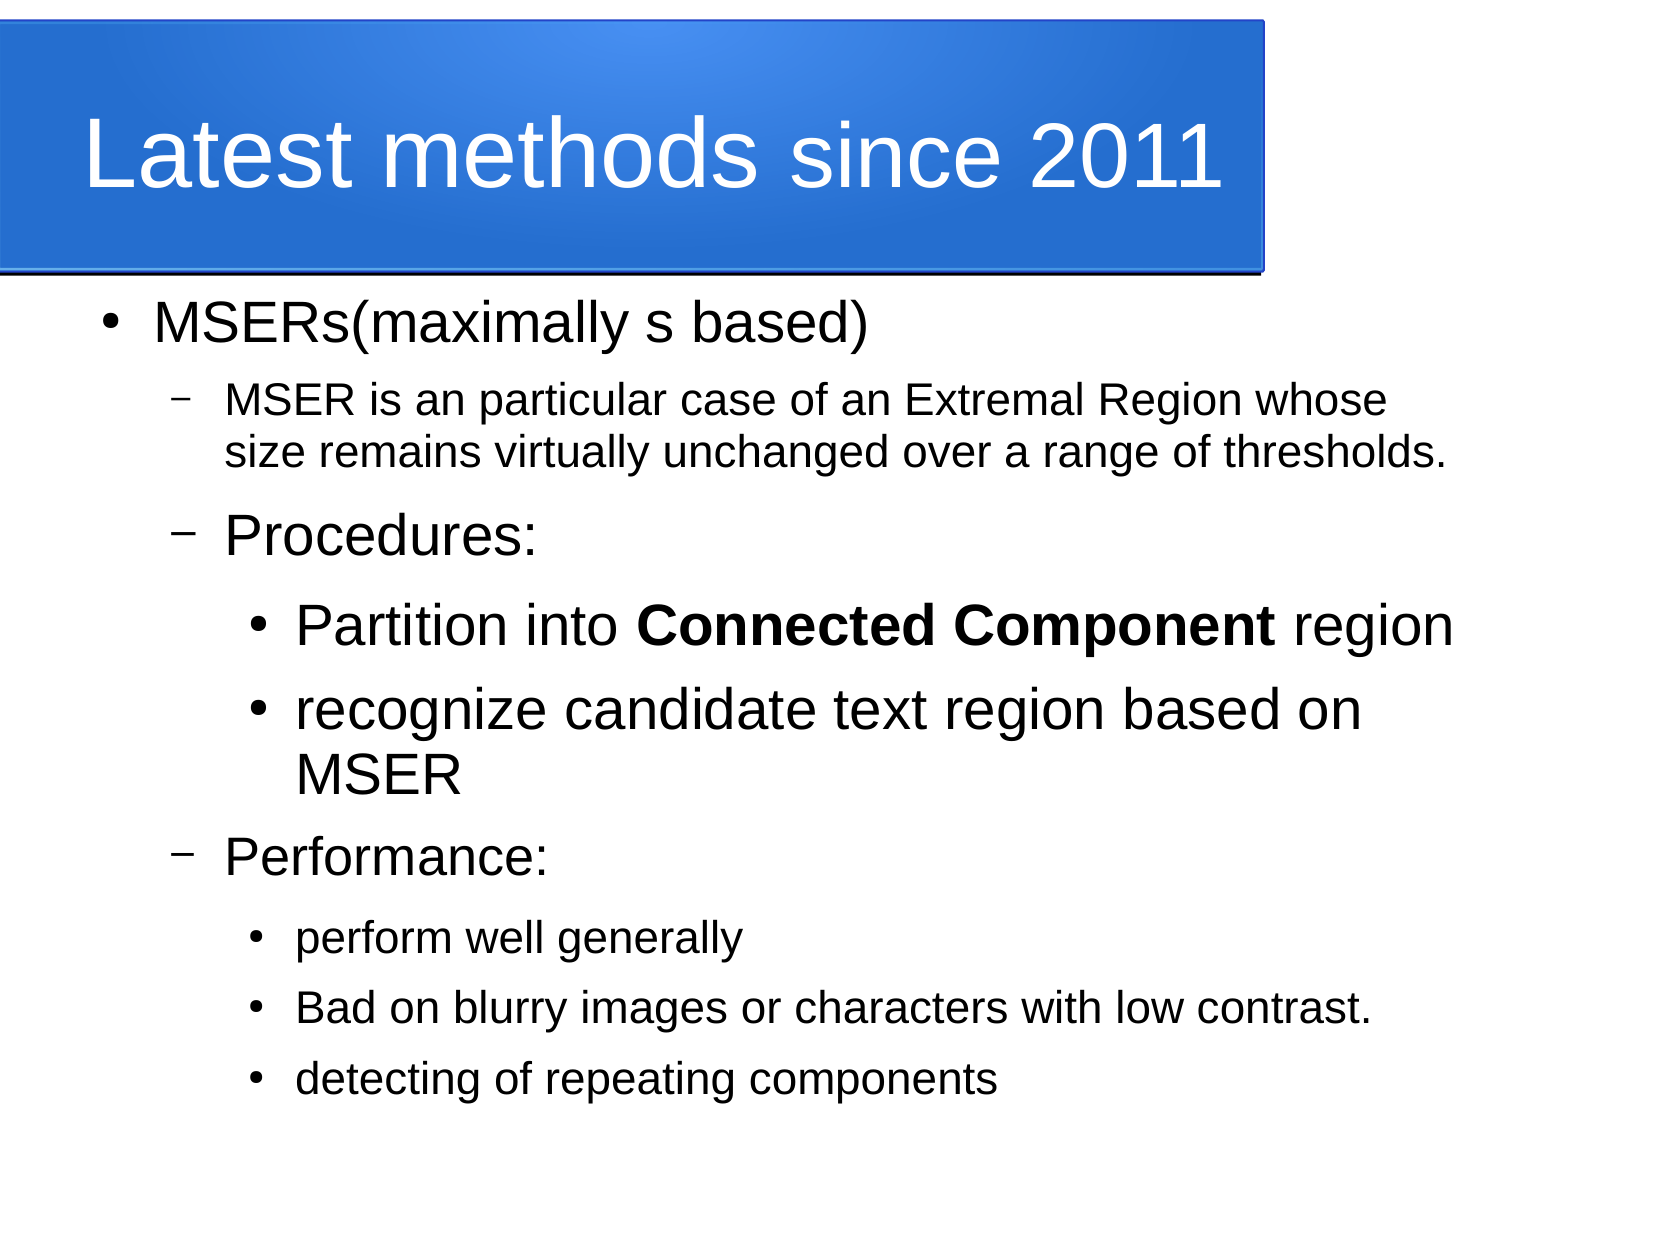

# Latest methods since 2011
MSERs(maximally s based)
MSER is an particular case of an Extremal Region whose size remains virtually unchanged over a range of thresholds.
Procedures:
Partition into Connected Component region
recognize candidate text region based on MSER
Performance:
perform well generally
Bad on blurry images or characters with low contrast.
detecting of repeating components